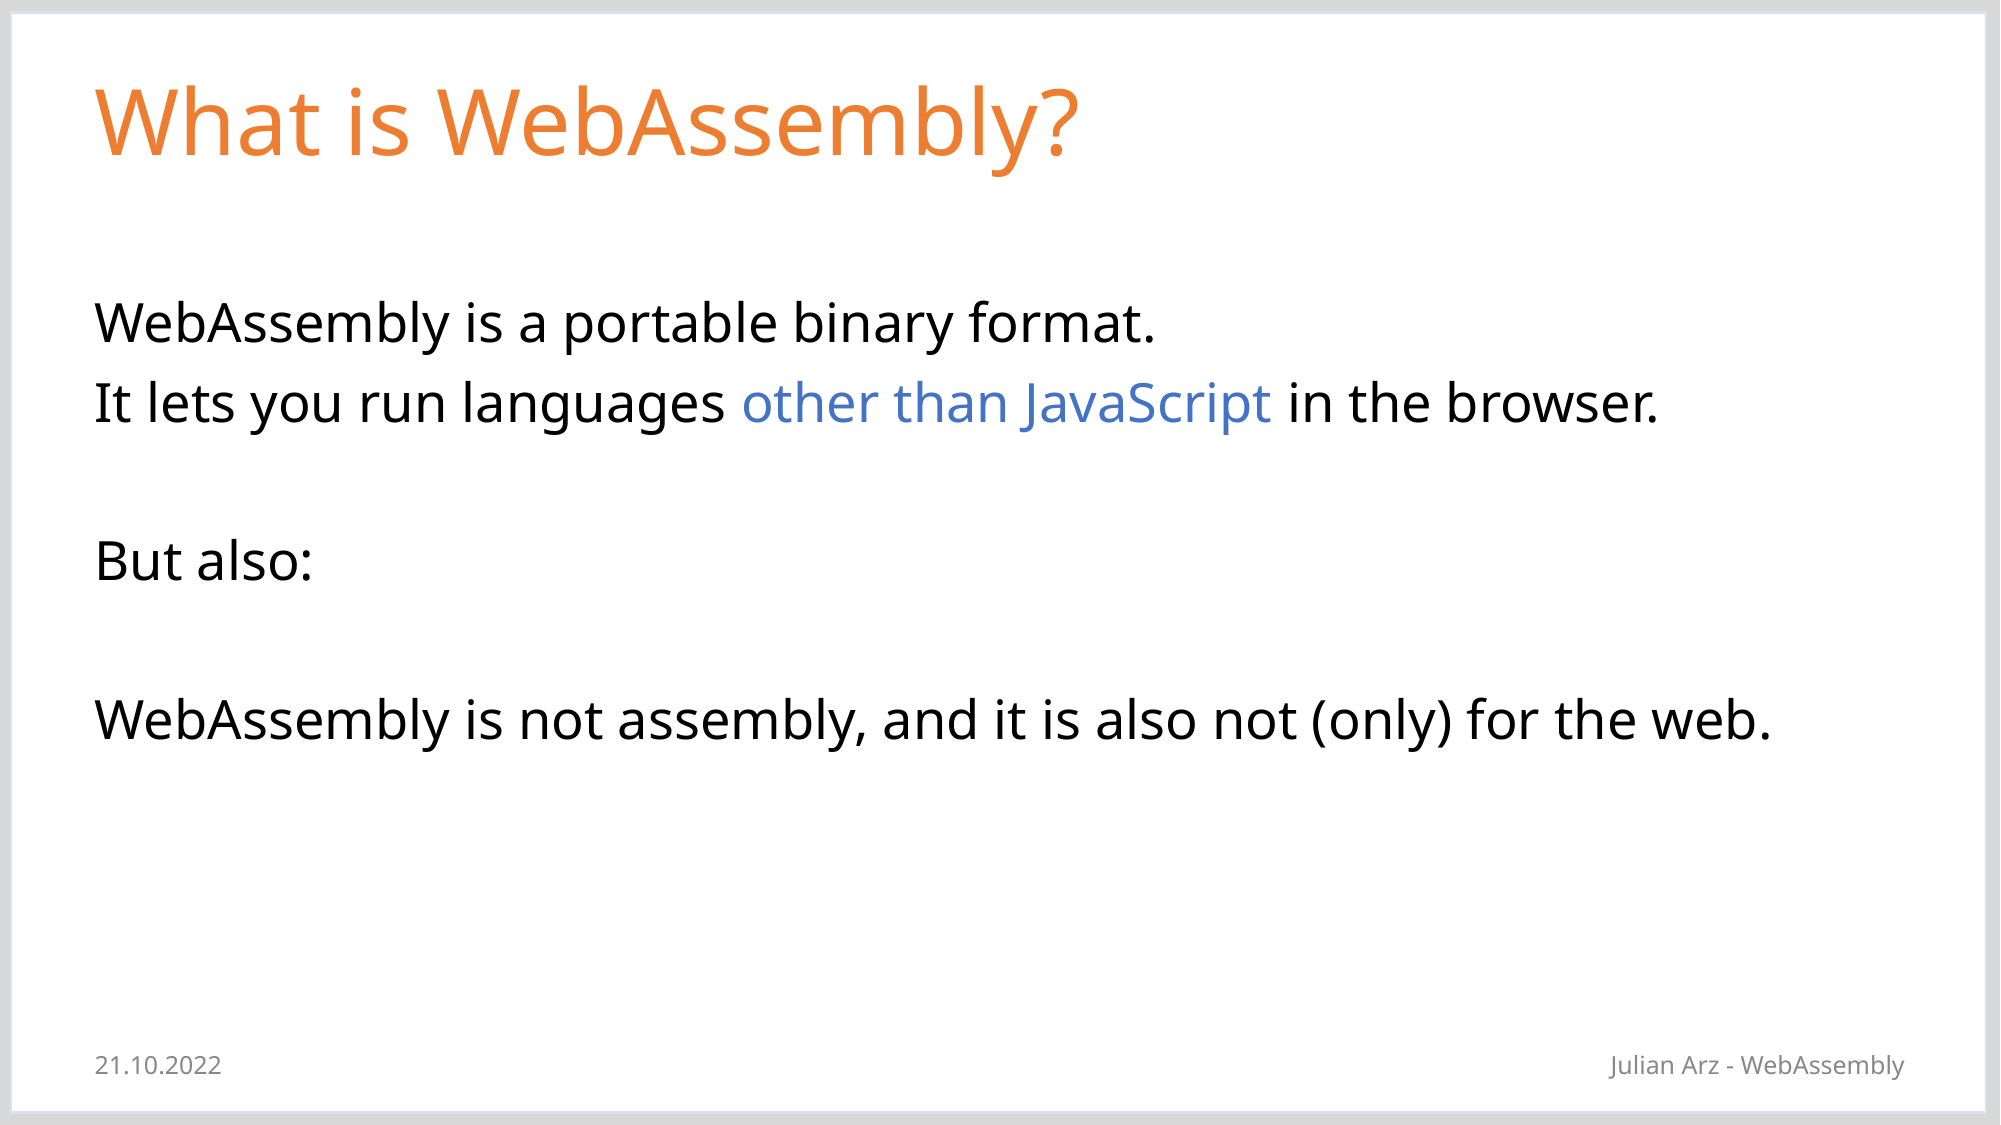

# What is WebAssembly?
WebAssembly is a portable binary format.
It lets you run languages other than JavaScript in the browser.
But also:
WebAssembly is not assembly, and it is also not (only) for the web.
21.10.2022
Julian Arz - WebAssembly